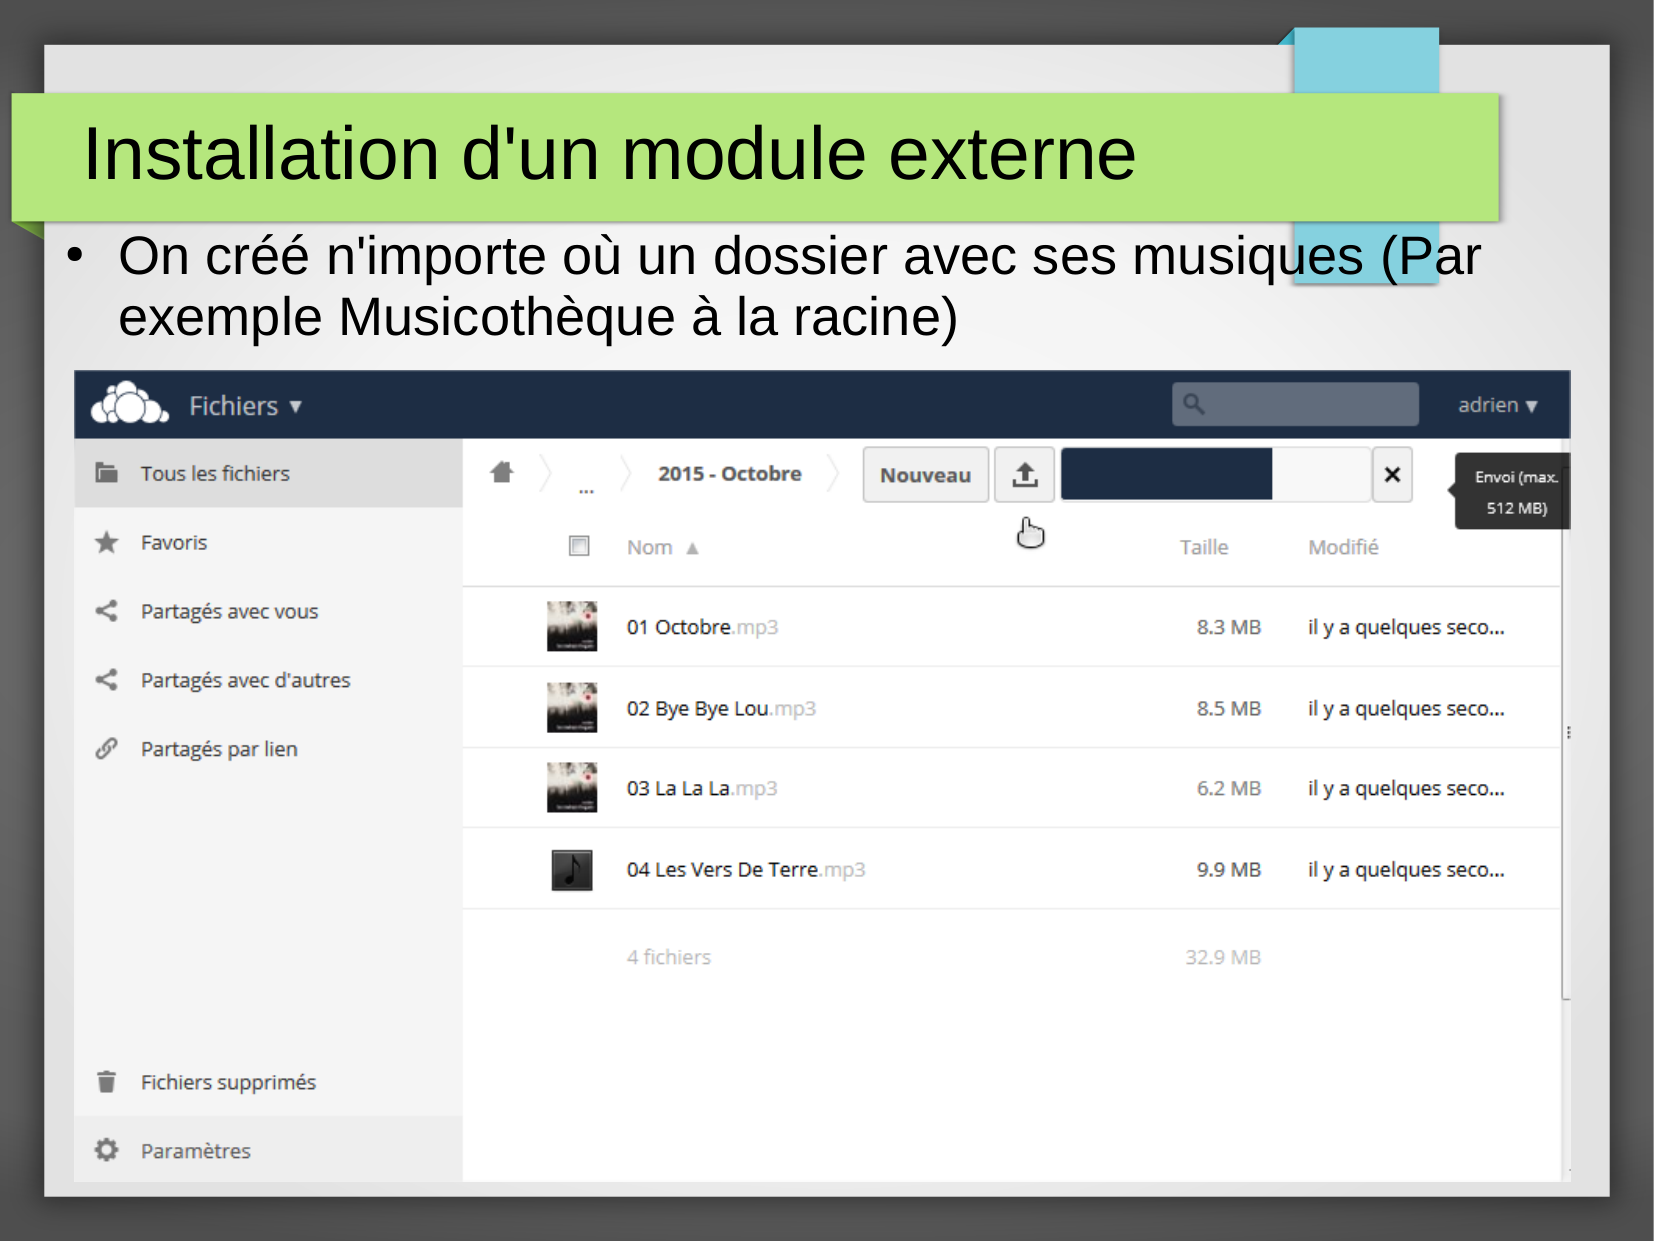

# Installation d'un module externe
On créé n'importe où un dossier avec ses musiques (Par exemple Musicothèque à la racine)